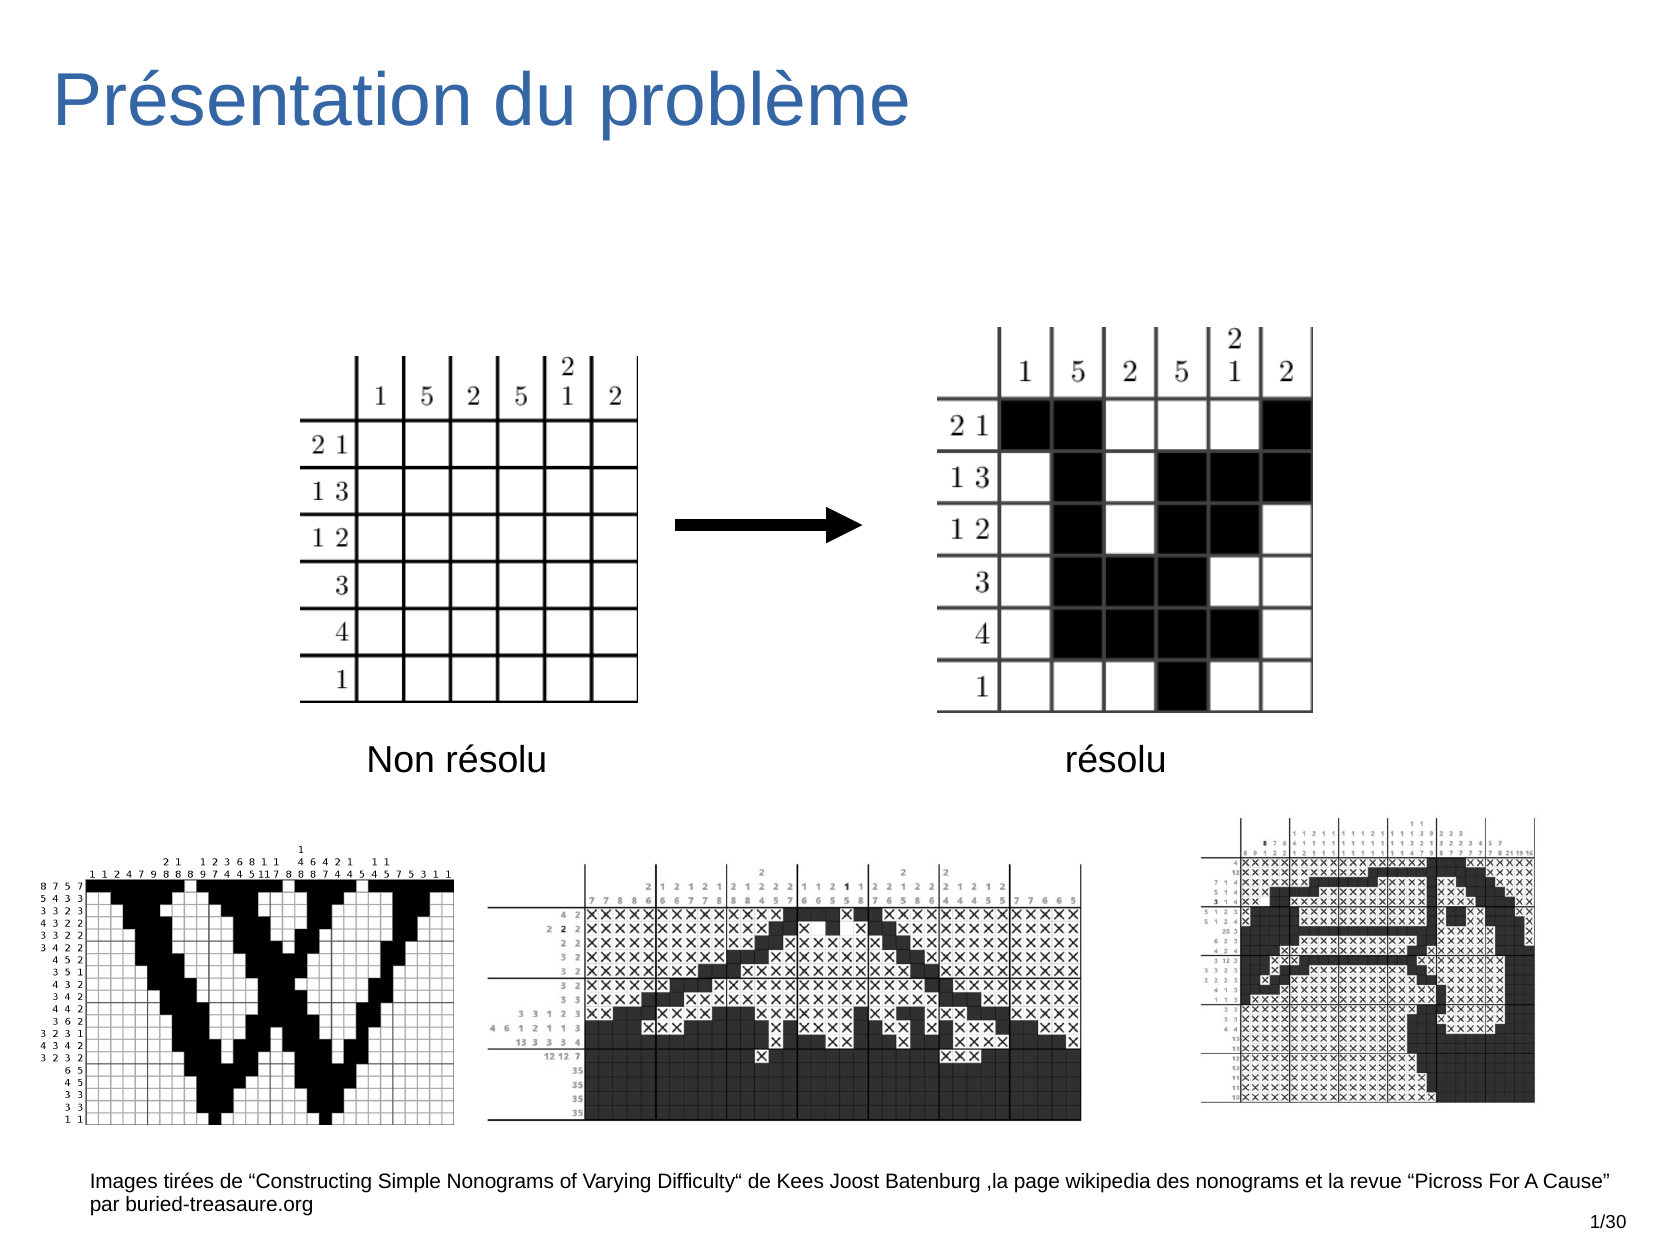

Présentation du problème
Non résolu
résolu
Images tirées de “Constructing Simple Nonograms of Varying Difficulty“ de Kees Joost Batenburg ,la page wikipedia des nonograms et la revue “Picross For A Cause” par buried-treasaure.org
1/30